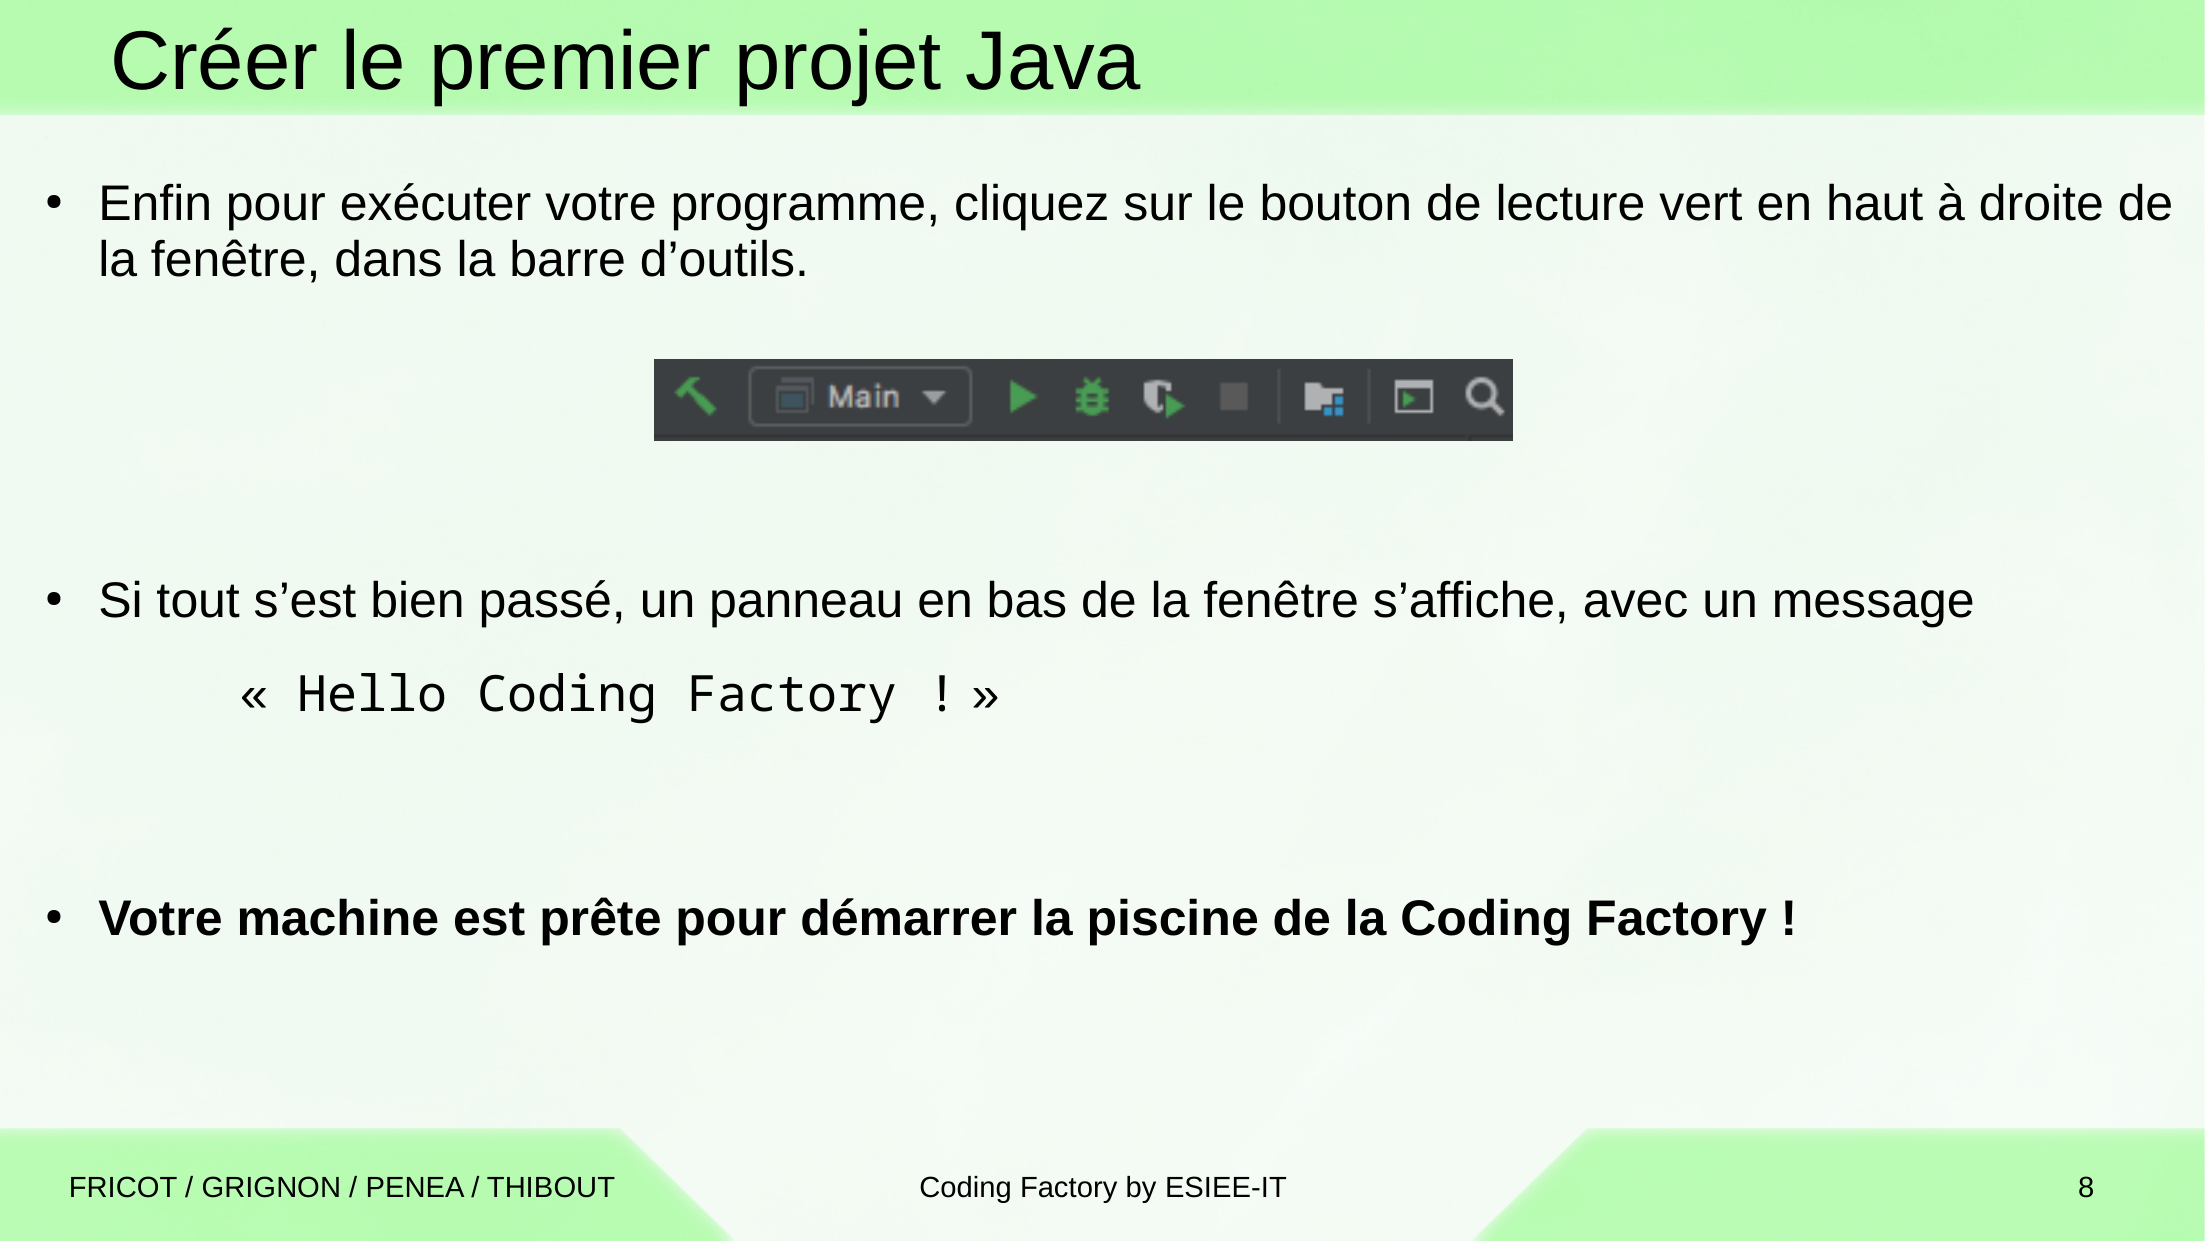

# Créer le premier projet Java
Enfin pour exécuter votre programme, cliquez sur le bouton de lecture vert en haut à droite de la fenêtre, dans la barre d’outils.
Si tout s’est bien passé, un panneau en bas de la fenêtre s’affiche, avec un message
« Hello Coding Factory ! »
Votre machine est prête pour démarrer la piscine de la Coding Factory !
FRICOT / GRIGNON / PENEA / THIBOUT
Coding Factory by ESIEE-IT
8